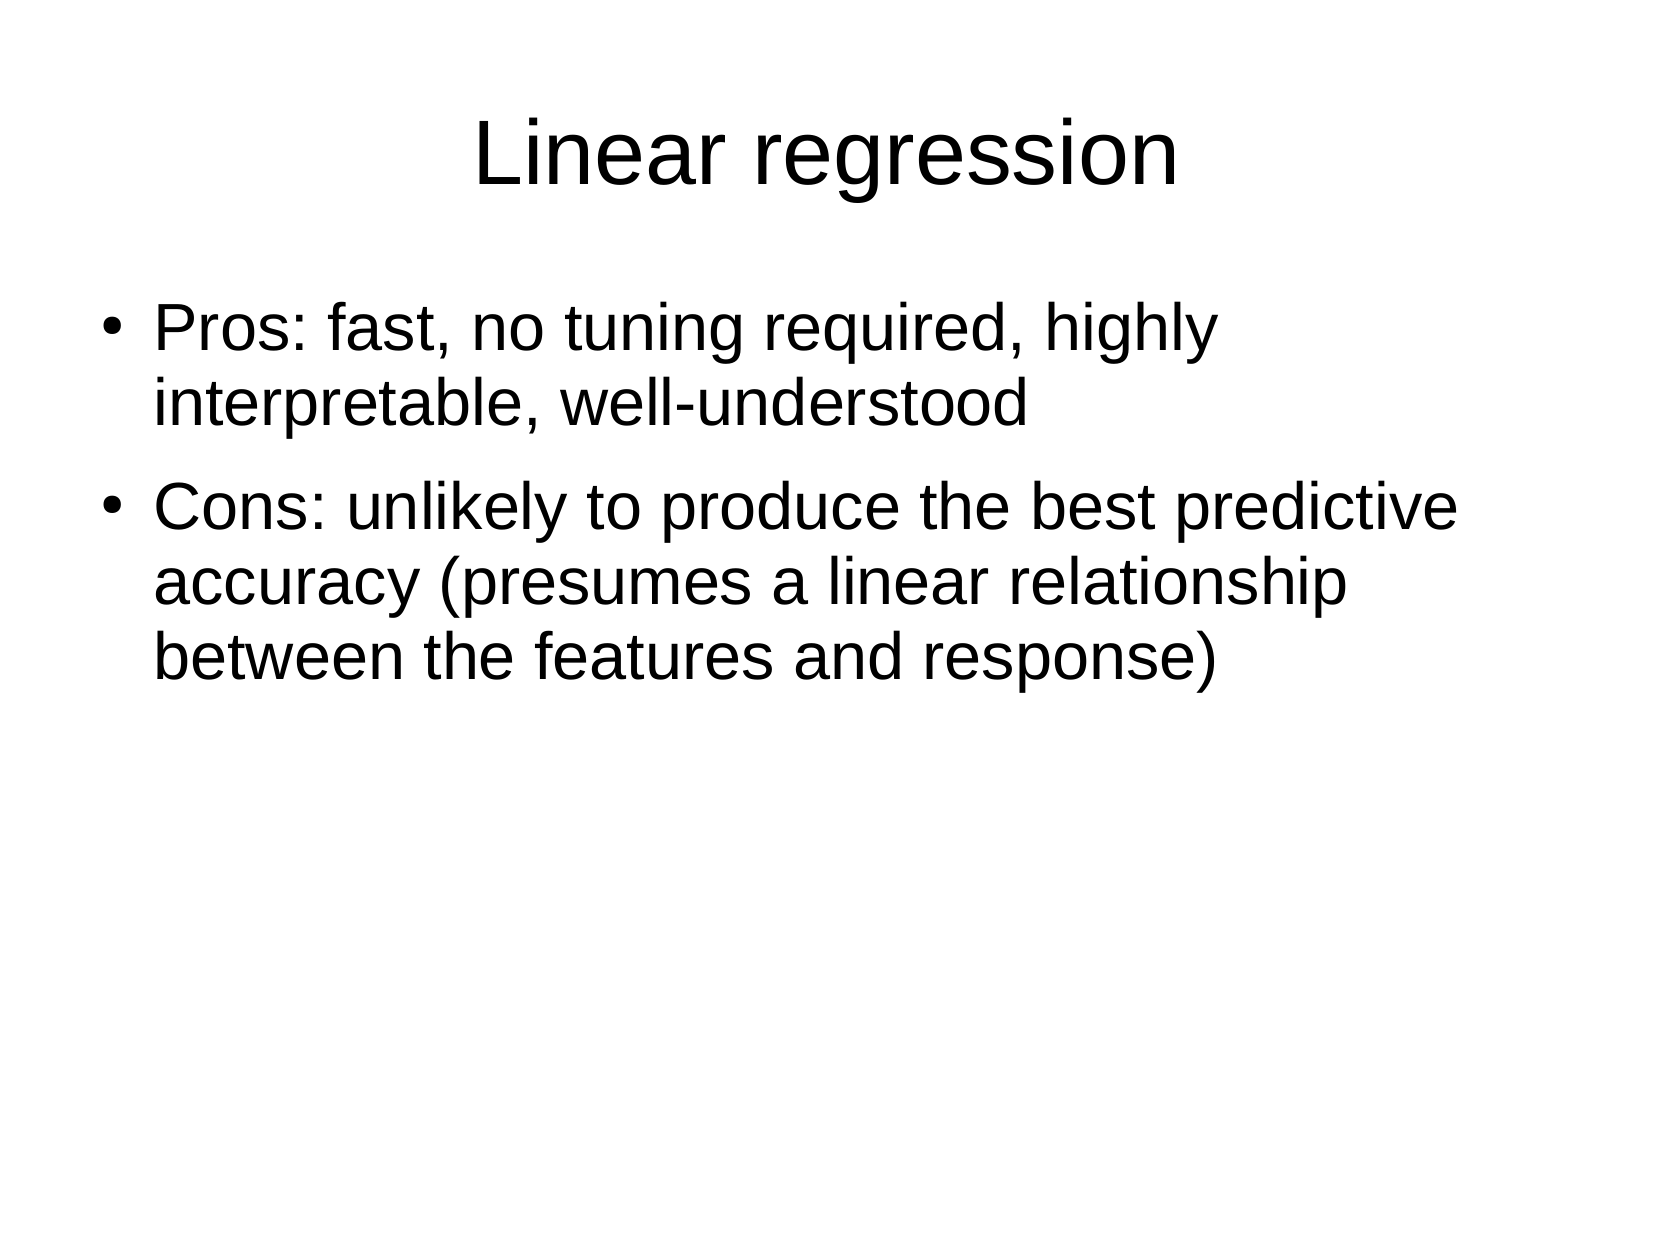

# Linear regression
Pros: fast, no tuning required, highly interpretable, well-understood
Cons: unlikely to produce the best predictive accuracy (presumes a linear relationship between the features and response)